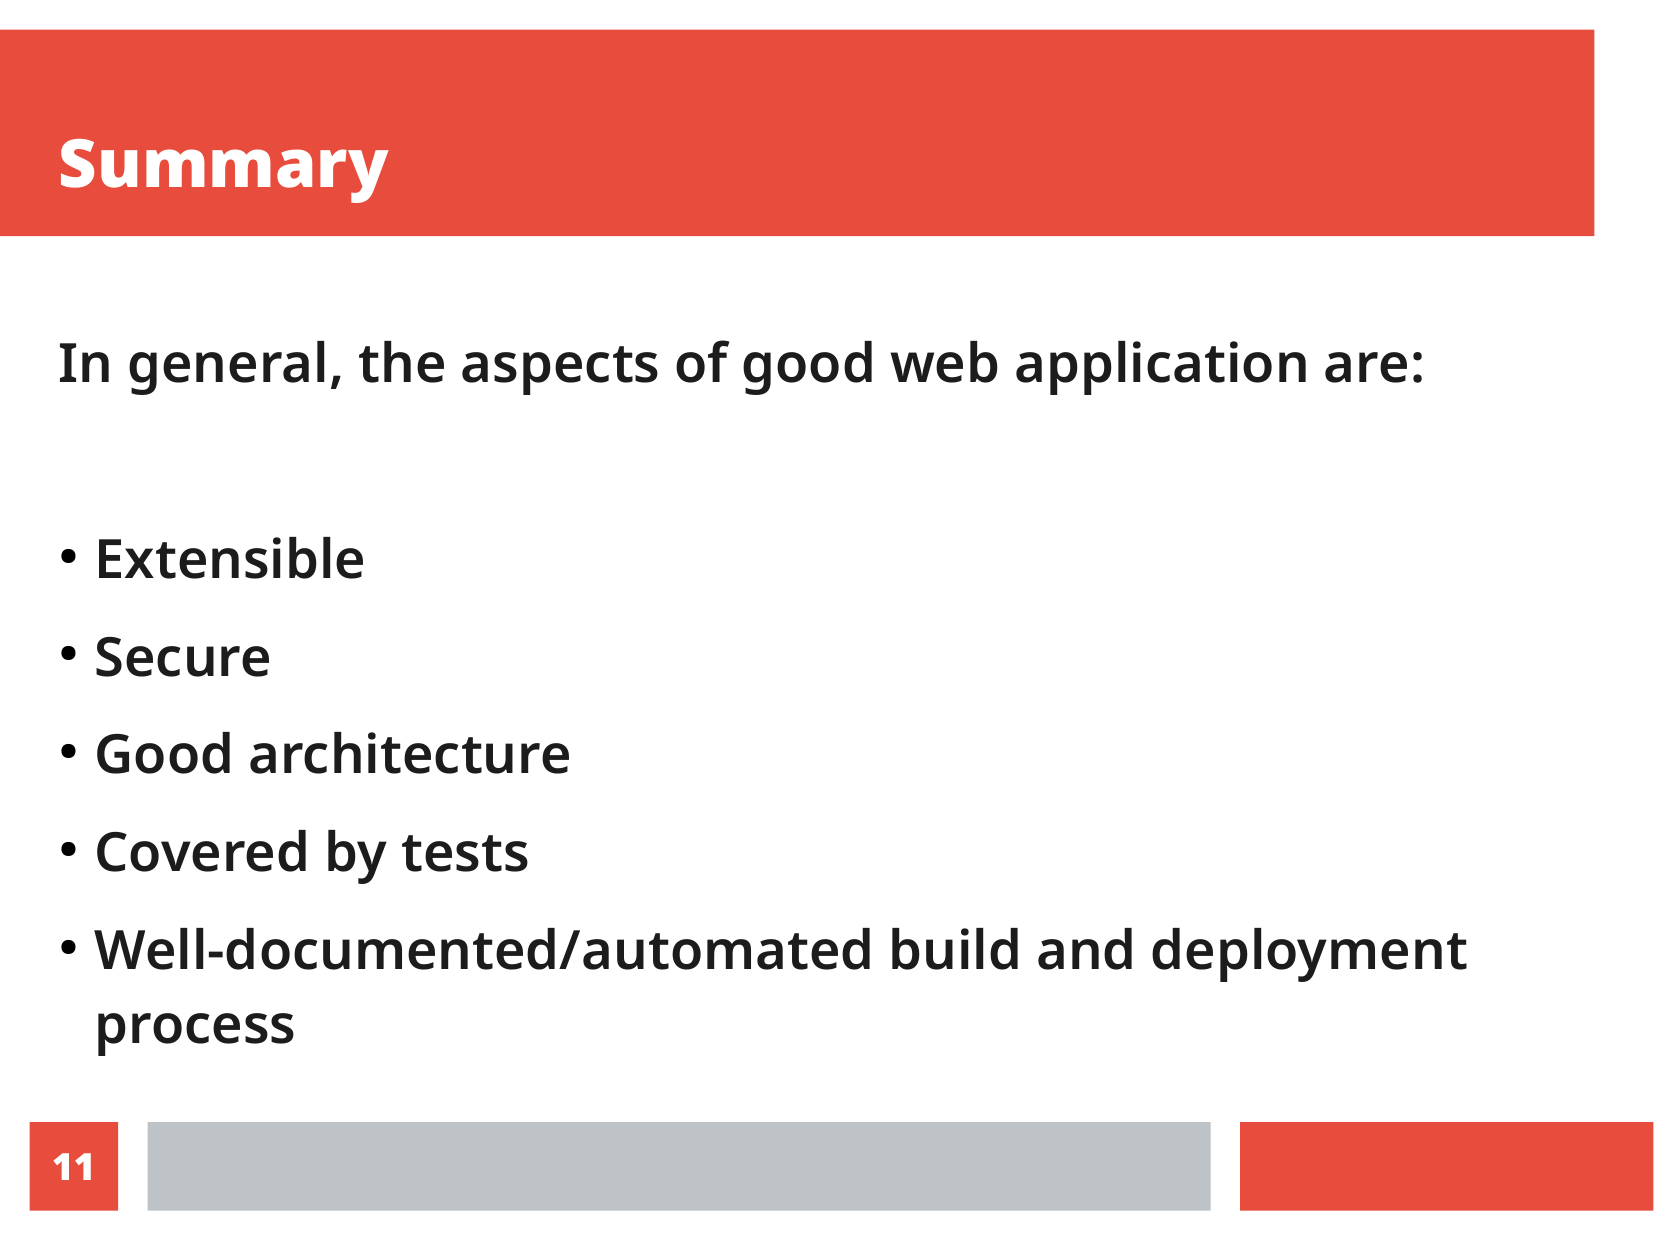

# Summary
In general, the aspects of good web application are:
Extensible
Secure
Good architecture
Covered by tests
Well-documented/automated build and deployment process
11